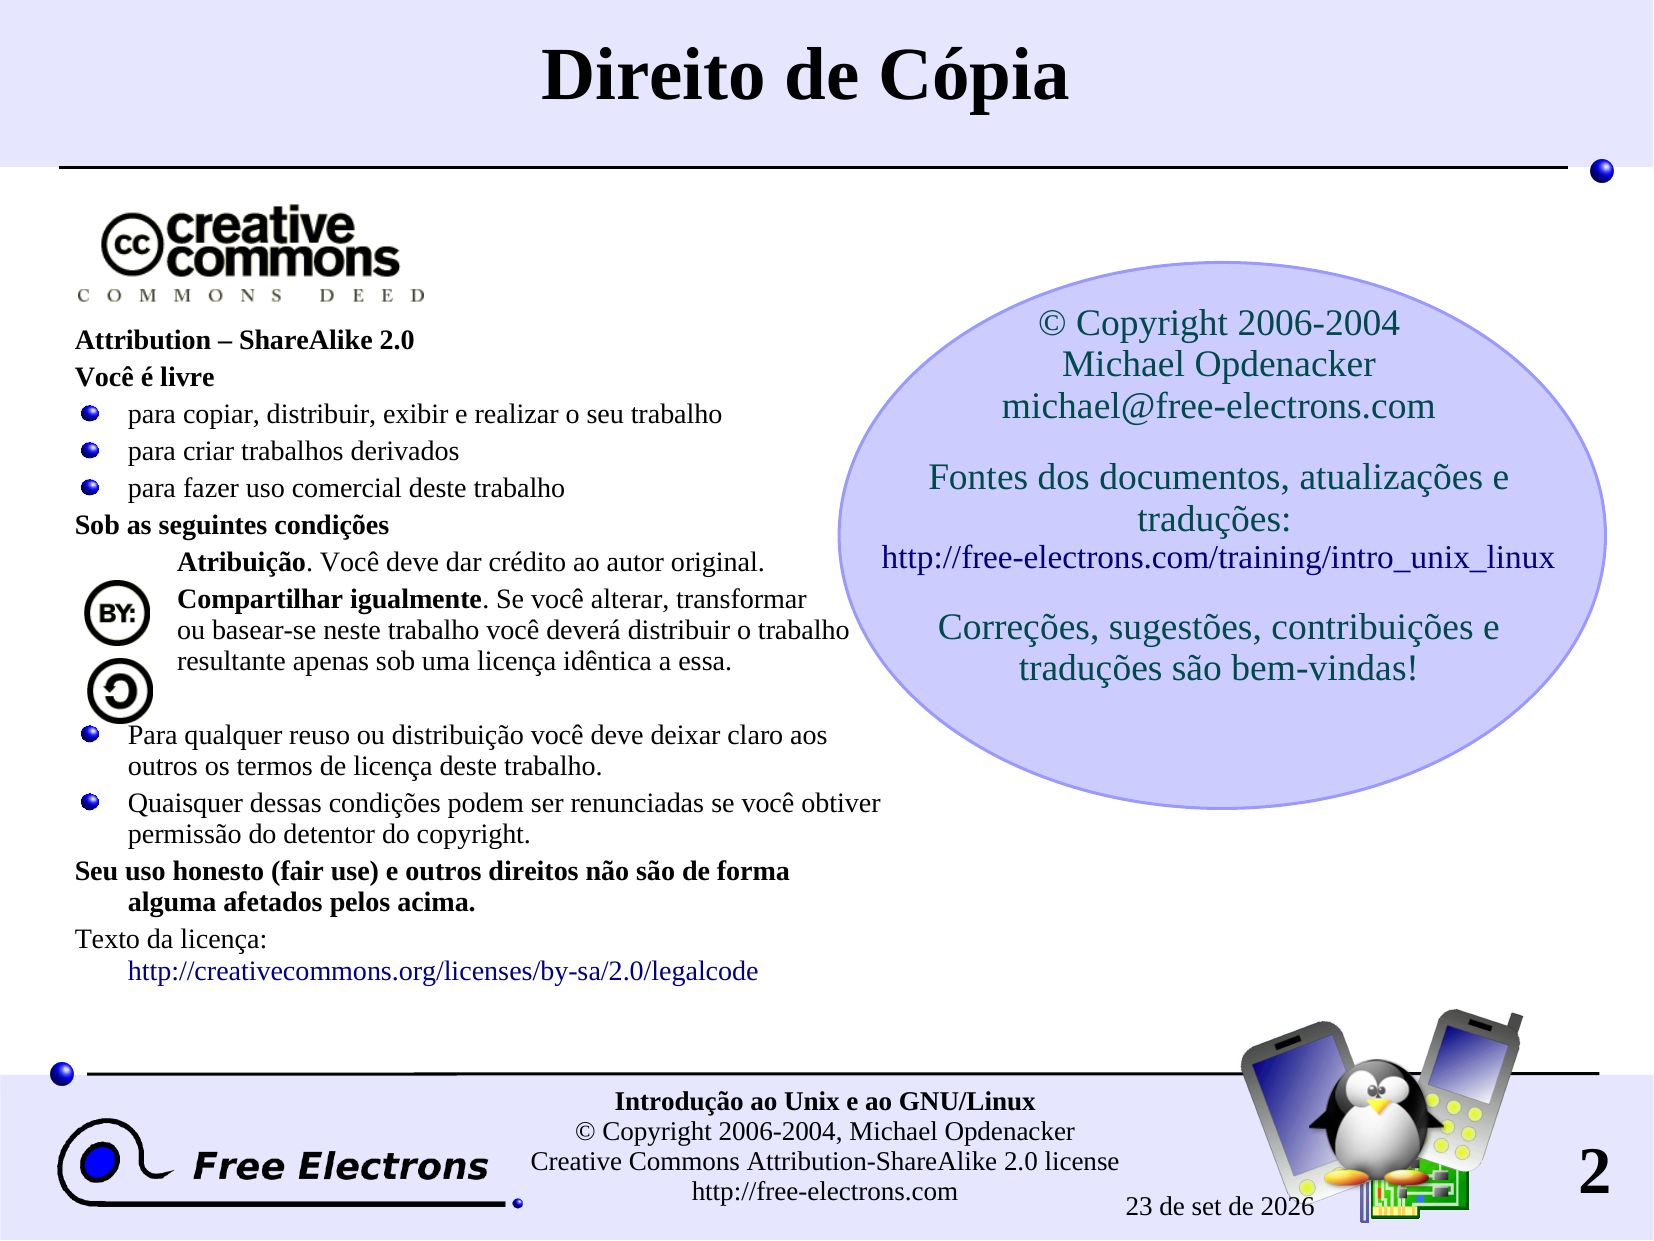

# Direito de Cópia
© Copyright 2006-2004
Michael Opdenacker
michael@free-electrons.com
Fontes dos documentos, atualizações e traduções: http://free-electrons.com/training/intro_unix_linux
Correções, sugestões, contribuições e traduções são bem-vindas!
Attribution – ShareAlike 2.0
Você é livre
para copiar, distribuir, exibir e realizar o seu trabalho
para criar trabalhos derivados
para fazer uso comercial deste trabalho
Sob as seguintes condições
Atribuição. Você deve dar crédito ao autor original.
Compartilhar igualmente. Se você alterar, transformar
ou basear-se neste trabalho você deverá distribuir o trabalho
resultante apenas sob uma licença idêntica a essa.
Para qualquer reuso ou distribuição você deve deixar claro aos outros os termos de licença deste trabalho.
Quaisquer dessas condições podem ser renunciadas se você obtiver permissão do detentor do copyright.
Seu uso honesto (fair use) e outros direitos não são de forma alguma afetados pelos acima.
Texto da licença:http://creativecommons.org/licenses/by-sa/2.0/legalcode